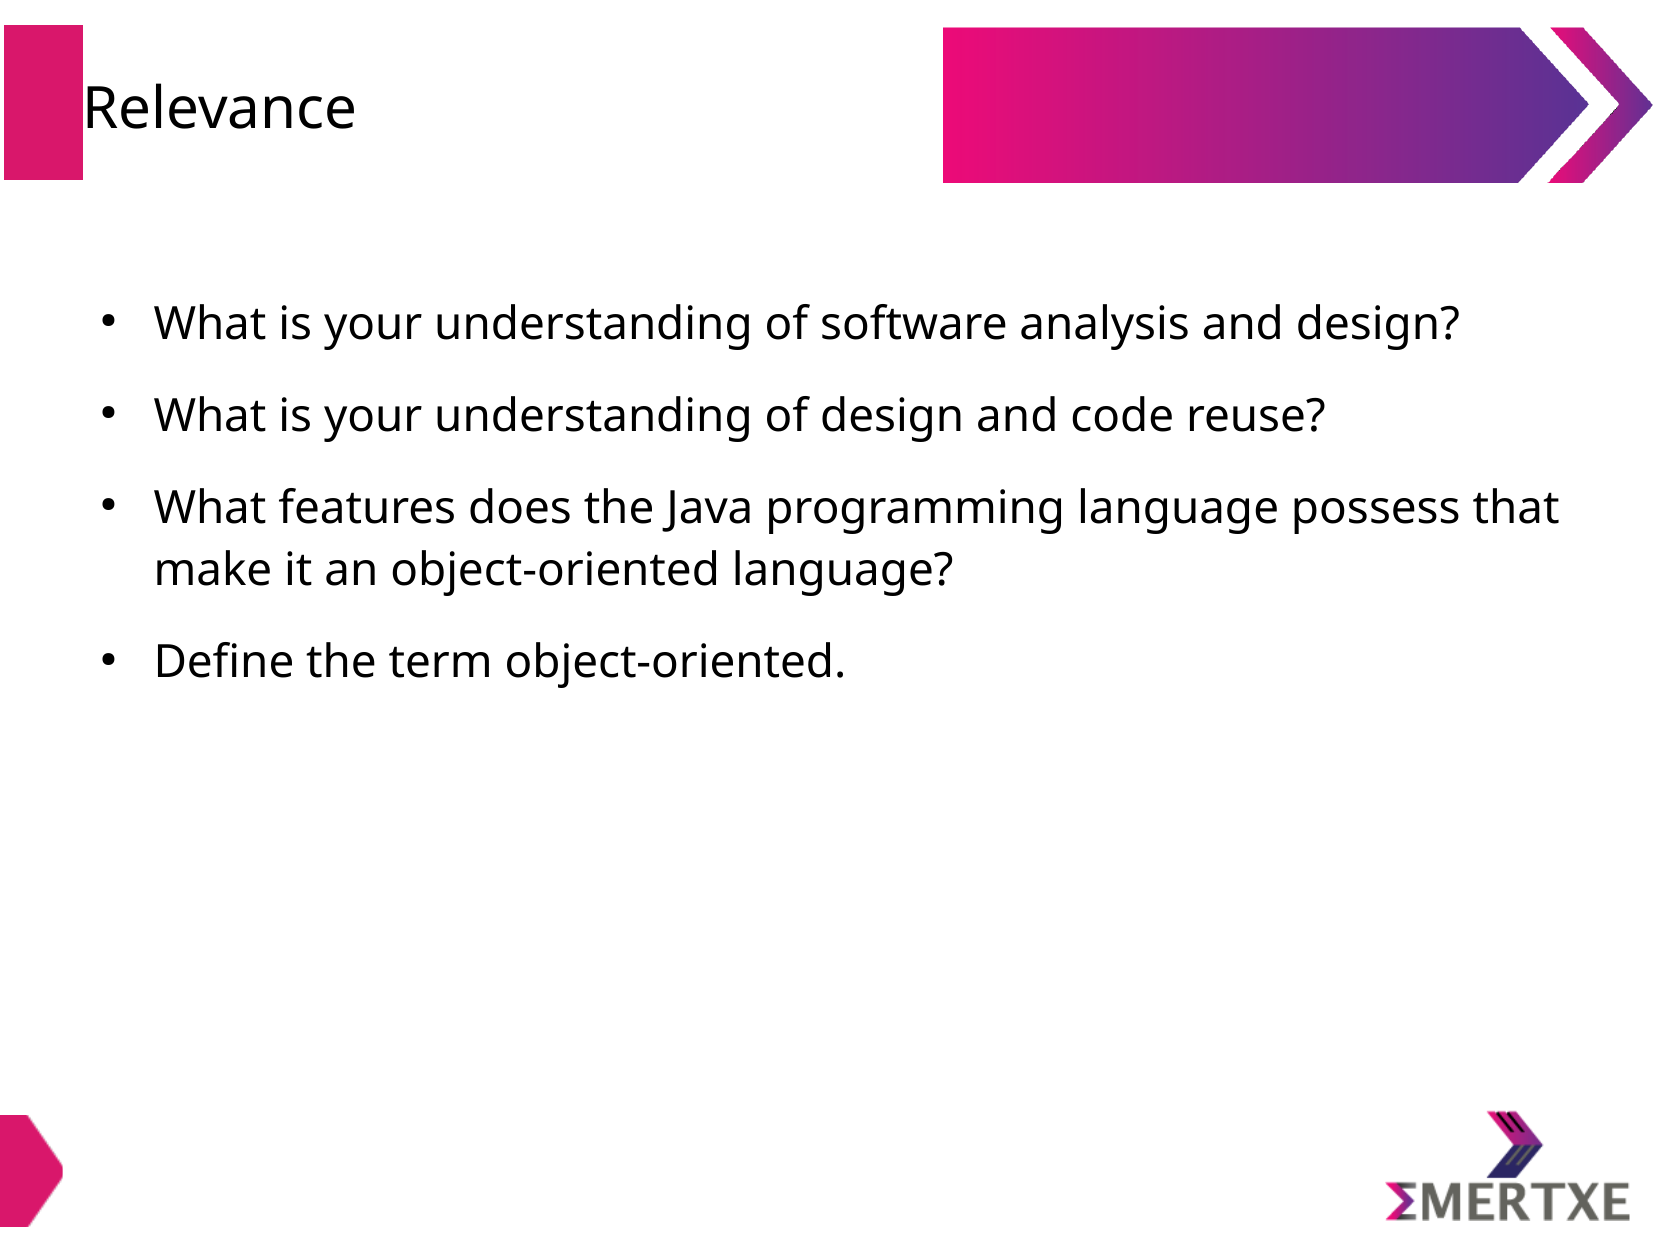

# Relevance
What is your understanding of software analysis and design?
What is your understanding of design and code reuse?
What features does the Java programming language possess that make it an object-oriented language?
Define the term object-oriented.